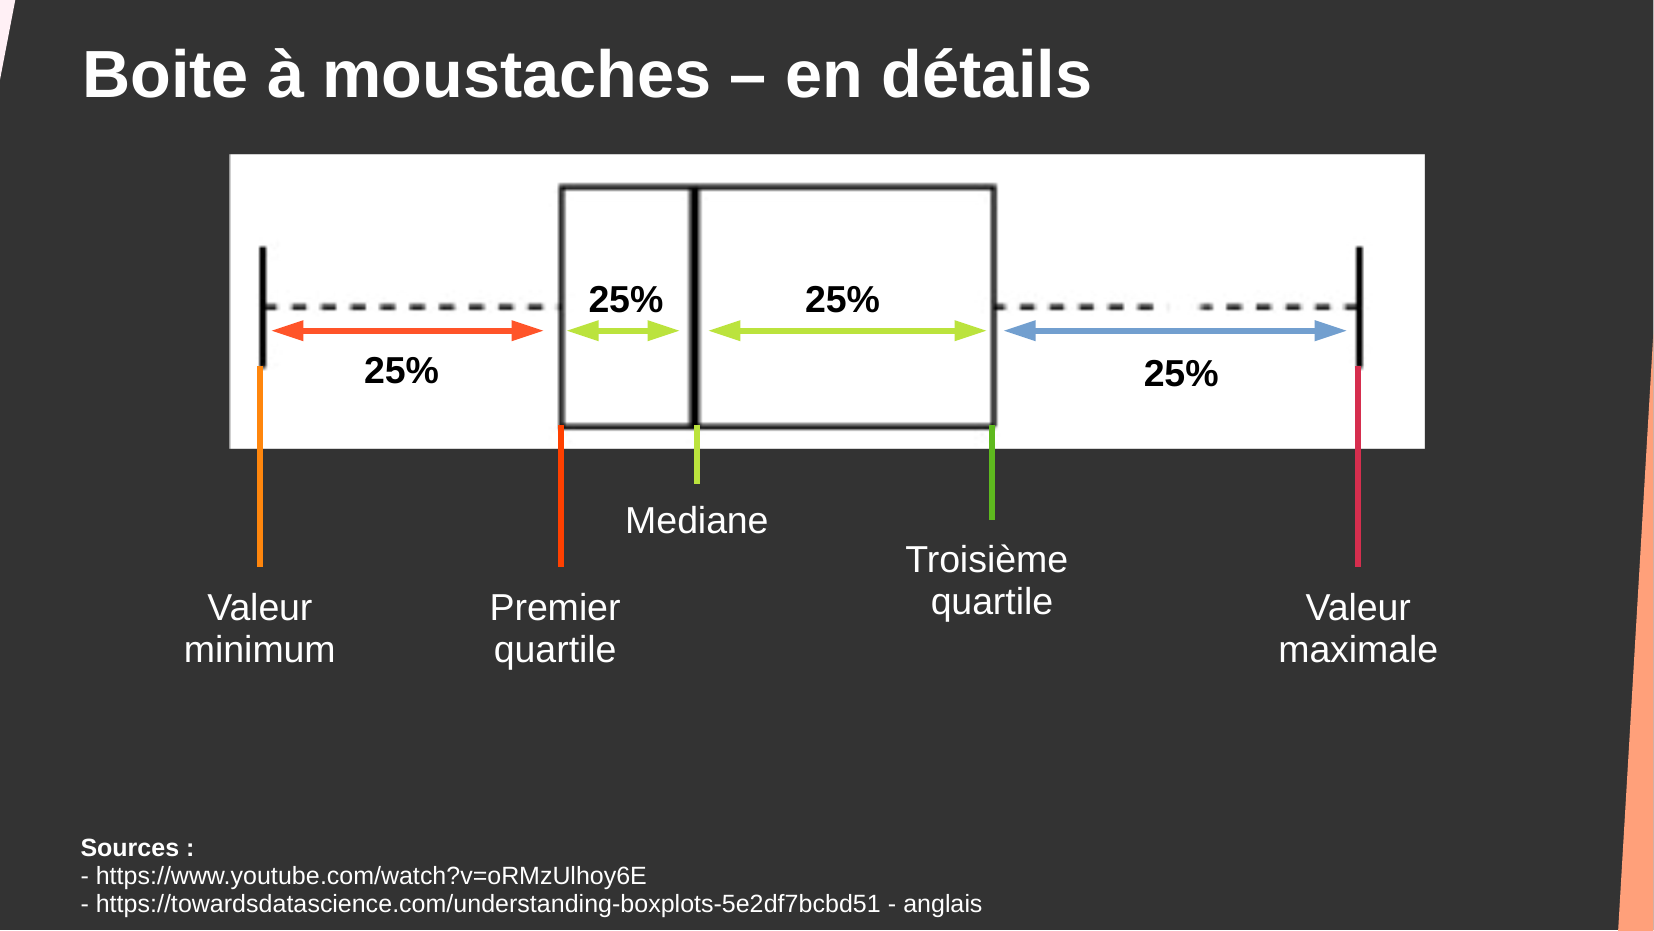

# Boite à moustaches – en détails
25%
25%
25%
25%
Mediane
Troisième
quartile
Premier
quartile
Valeur
minimum
Valeur
maximale
Sources :
- https://www.youtube.com/watch?v=oRMzUlhoy6E
- https://towardsdatascience.com/understanding-boxplots-5e2df7bcbd51 - anglais